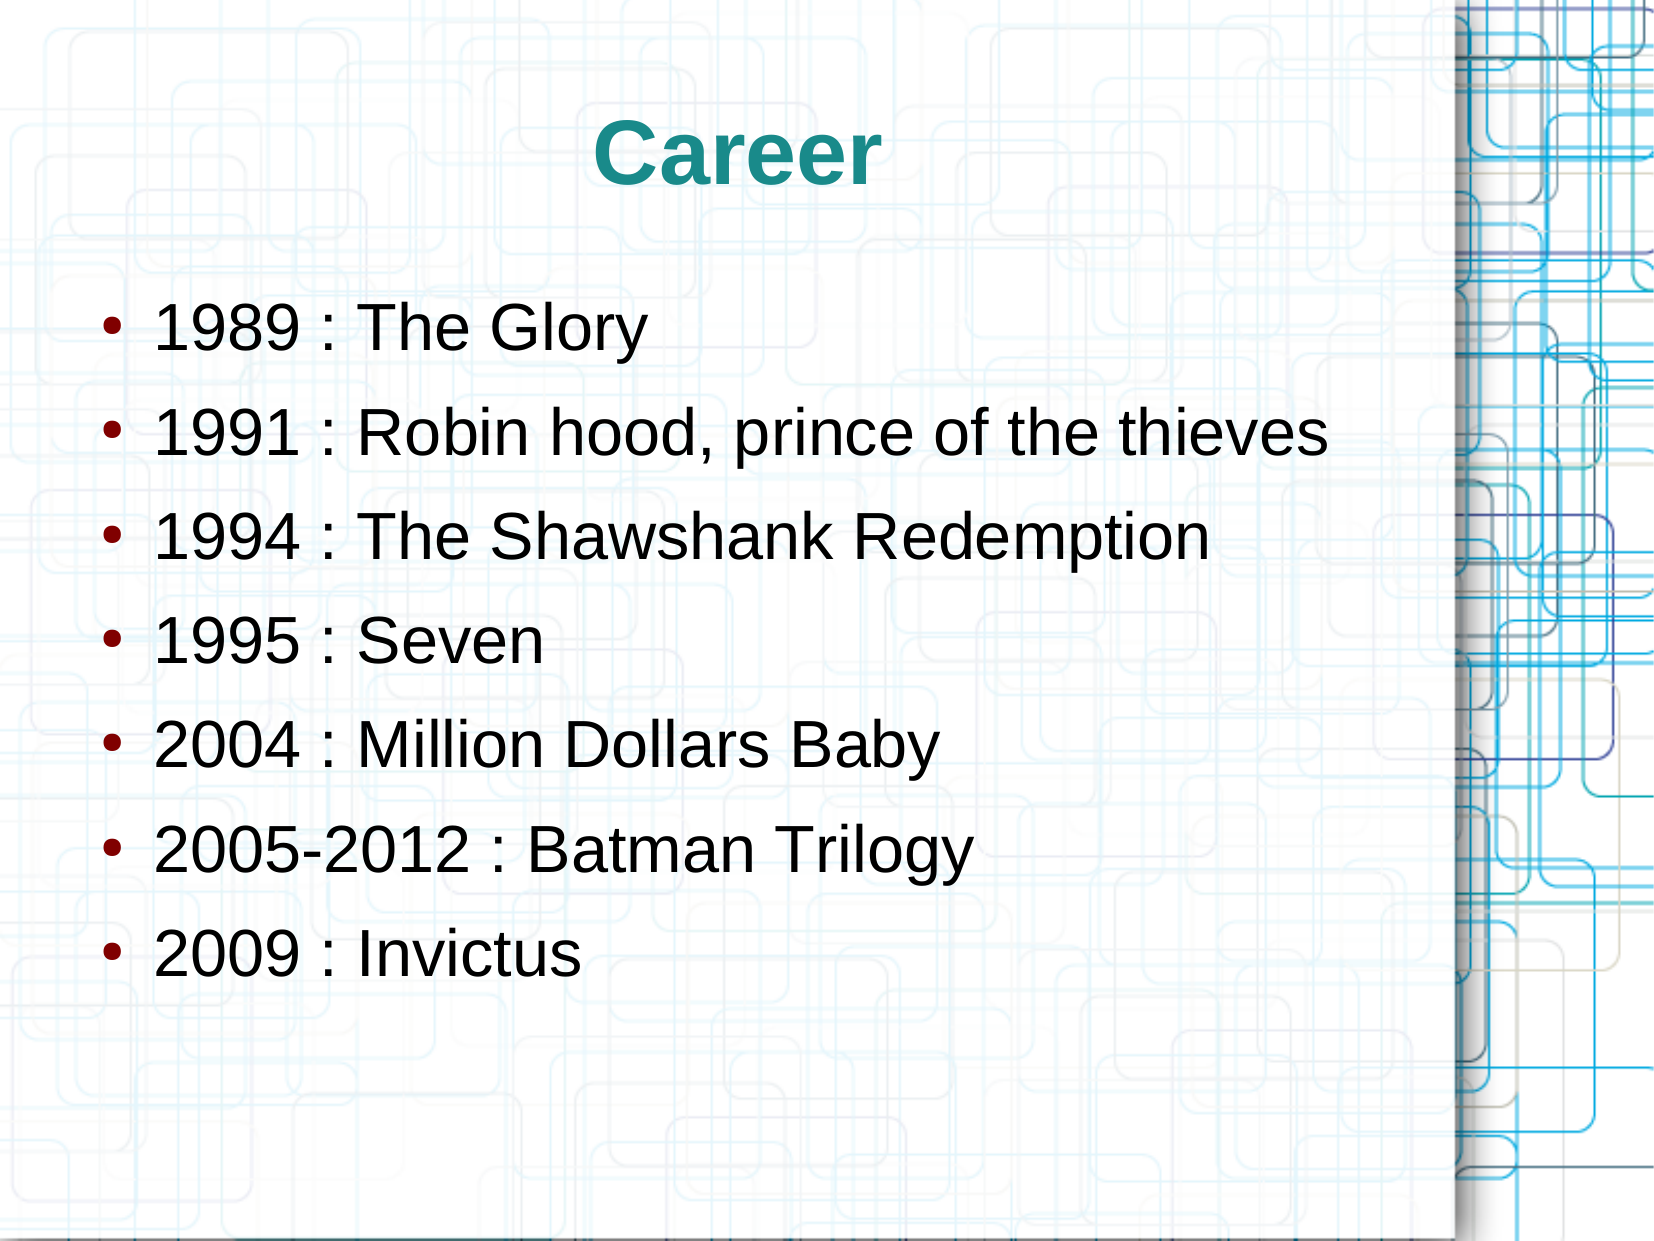

# Career
1989 : The Glory
1991 : Robin hood, prince of the thieves
1994 : The Shawshank Redemption
1995 : Seven
2004 : Million Dollars Baby
2005-2012 : Batman Trilogy
2009 : Invictus